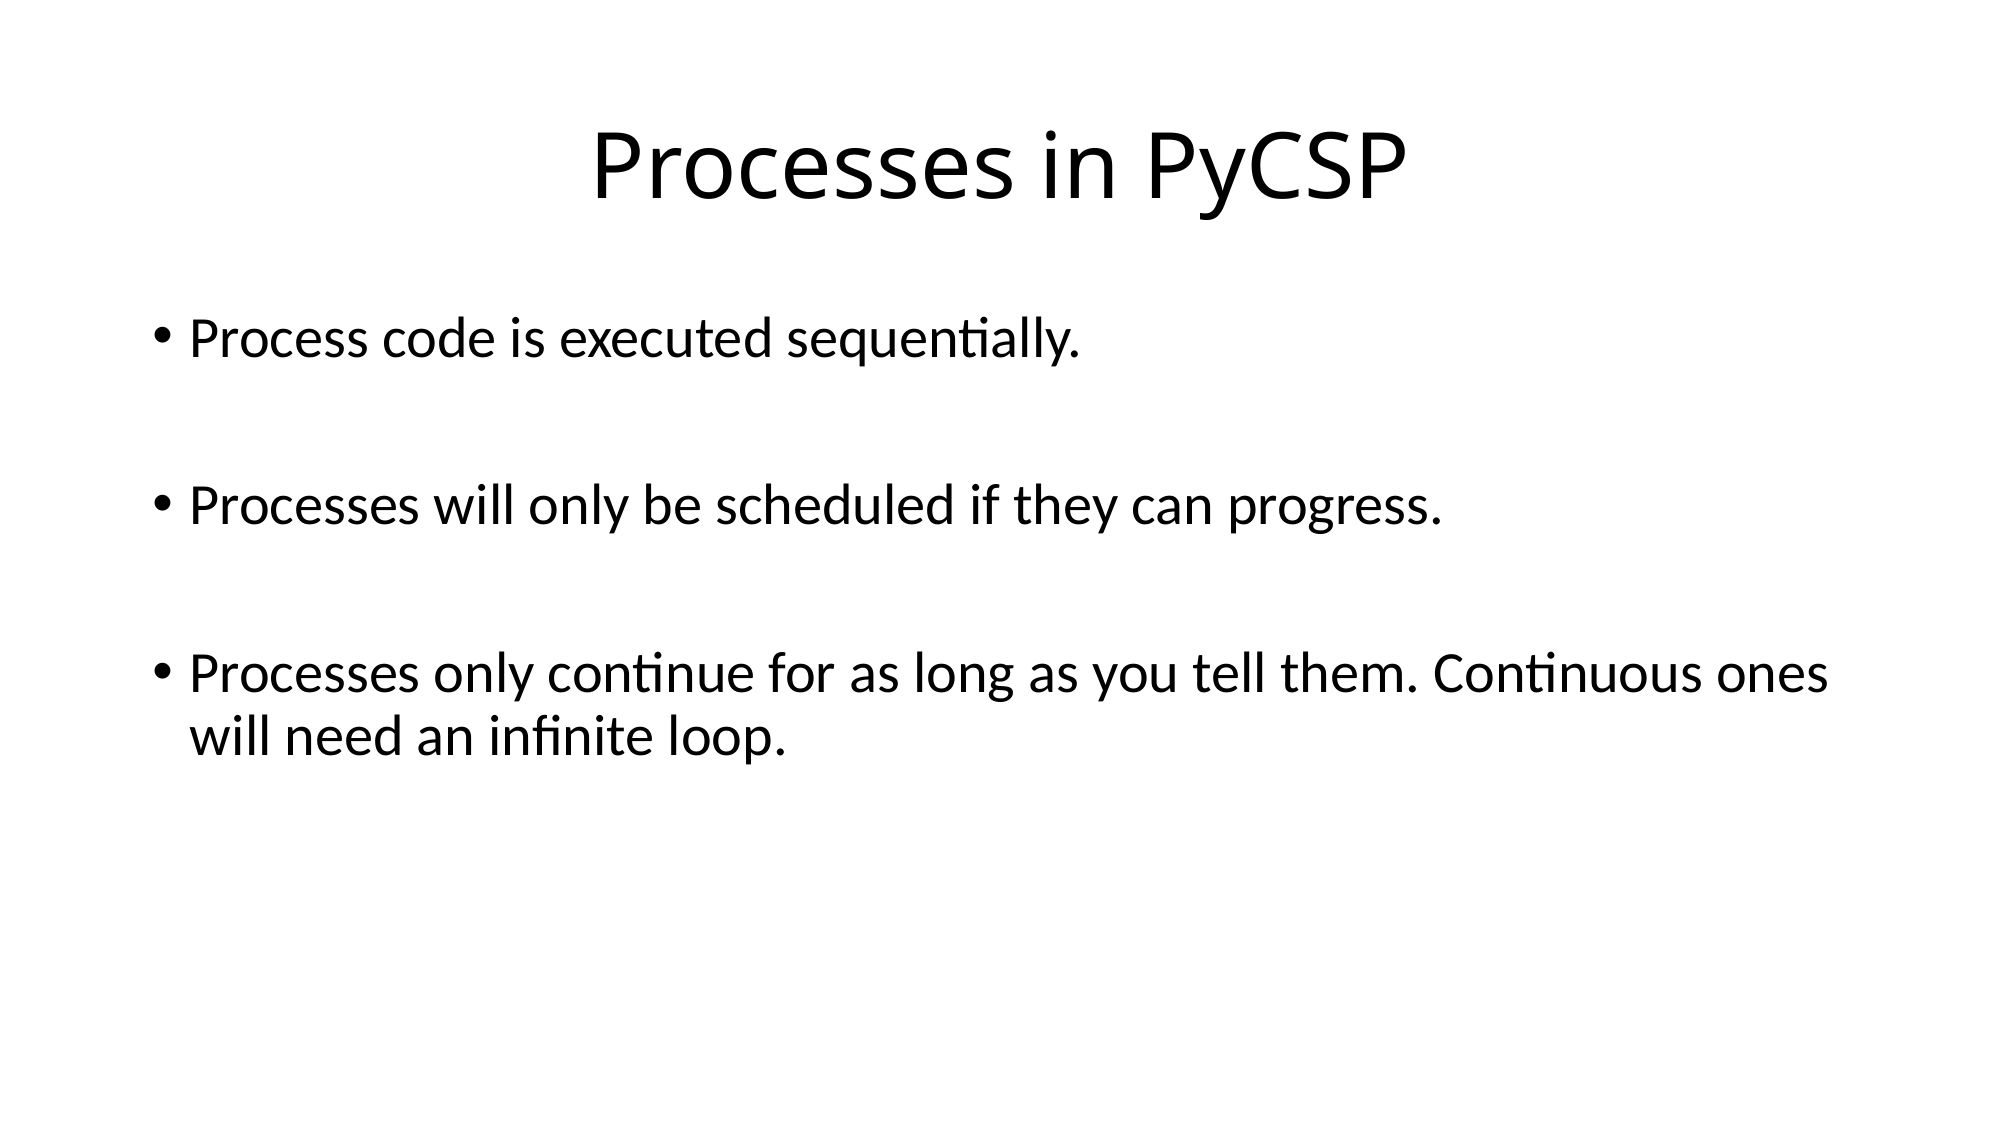

Processes in PyCSP
# Process code is executed sequentially.
Processes will only be scheduled if they can progress.
Processes only continue for as long as you tell them. Continuous ones will need an infinite loop.